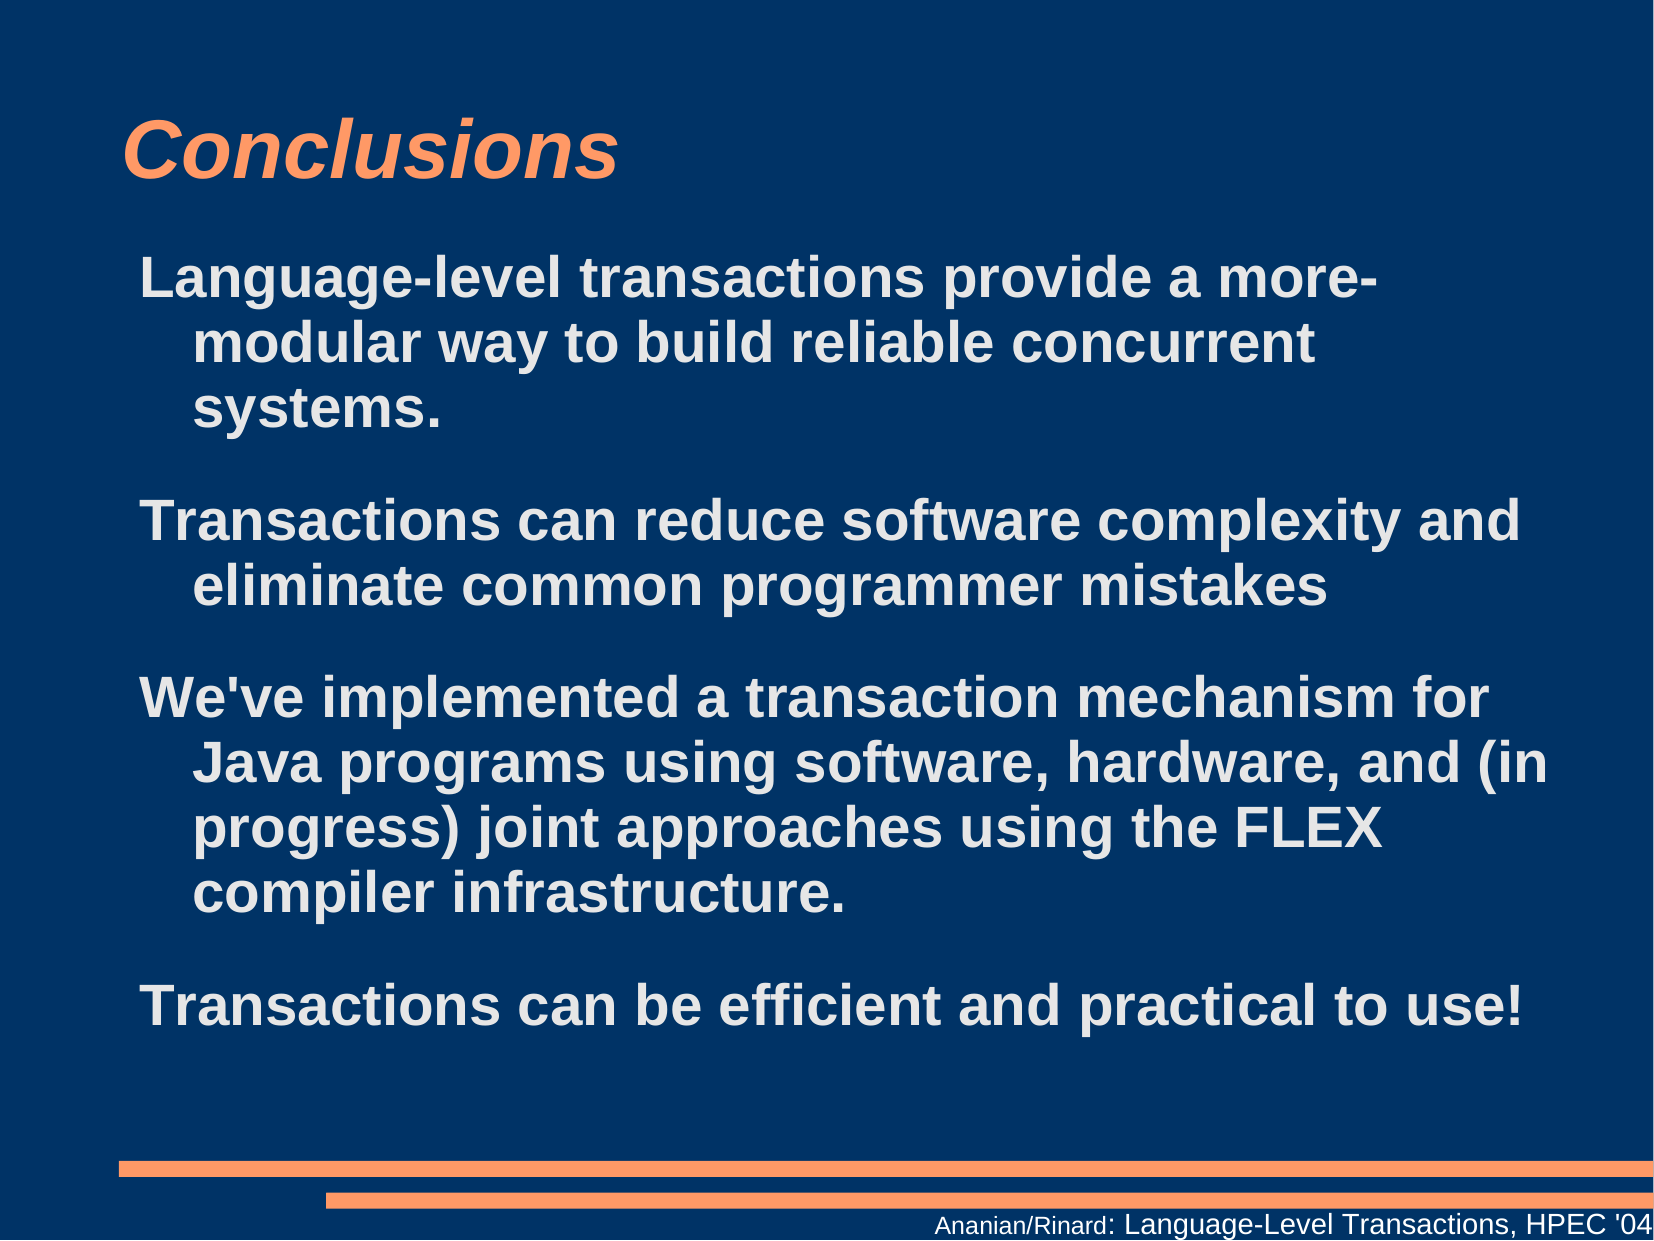

# Conclusions
Language-level transactions provide a more-modular way to build reliable concurrent systems.
Transactions can reduce software complexity and eliminate common programmer mistakes
We've implemented a transaction mechanism for Java programs using software, hardware, and (in progress) joint approaches using the FLEX compiler infrastructure.
Transactions can be efficient and practical to use!